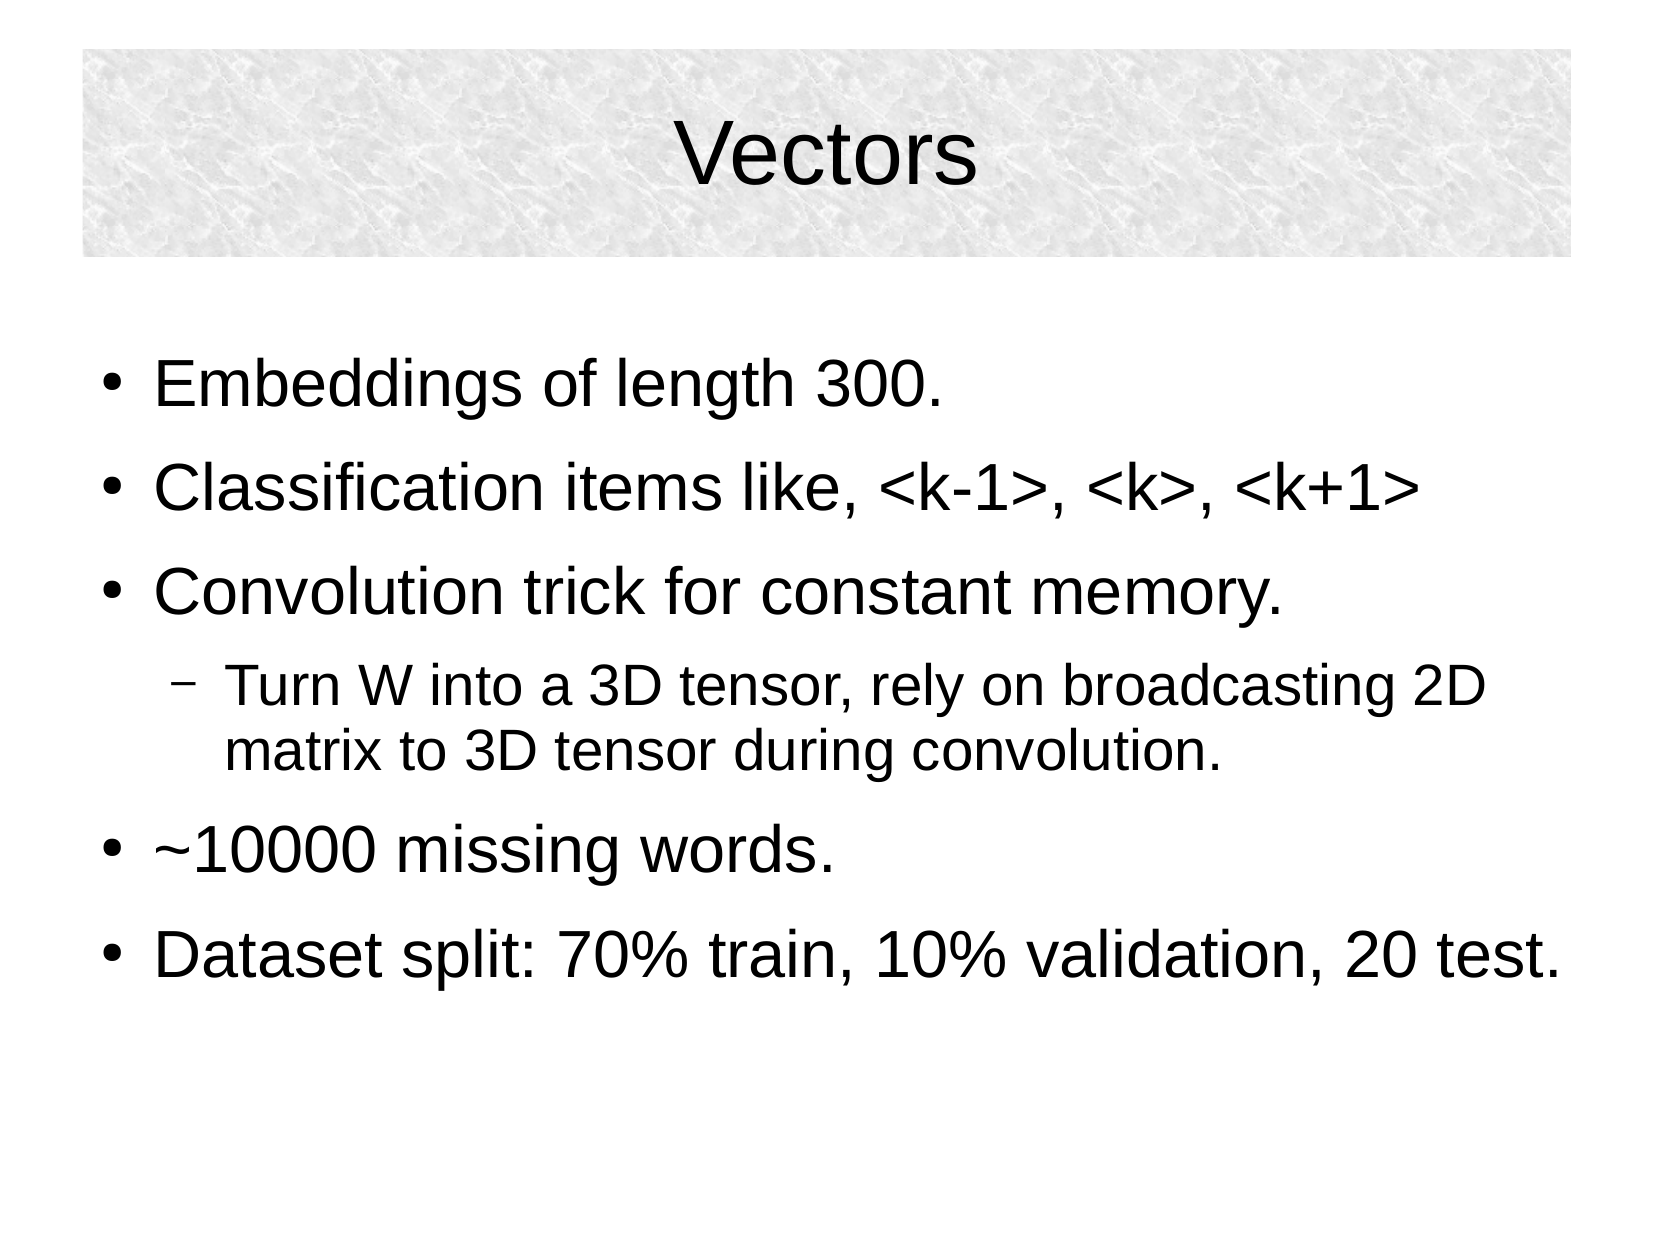

# Vectors
Embeddings of length 300.
Classification items like, <k-1>, <k>, <k+1>
Convolution trick for constant memory.
Turn W into a 3D tensor, rely on broadcasting 2D matrix to 3D tensor during convolution.
~10000 missing words.
Dataset split: 70% train, 10% validation, 20 test.